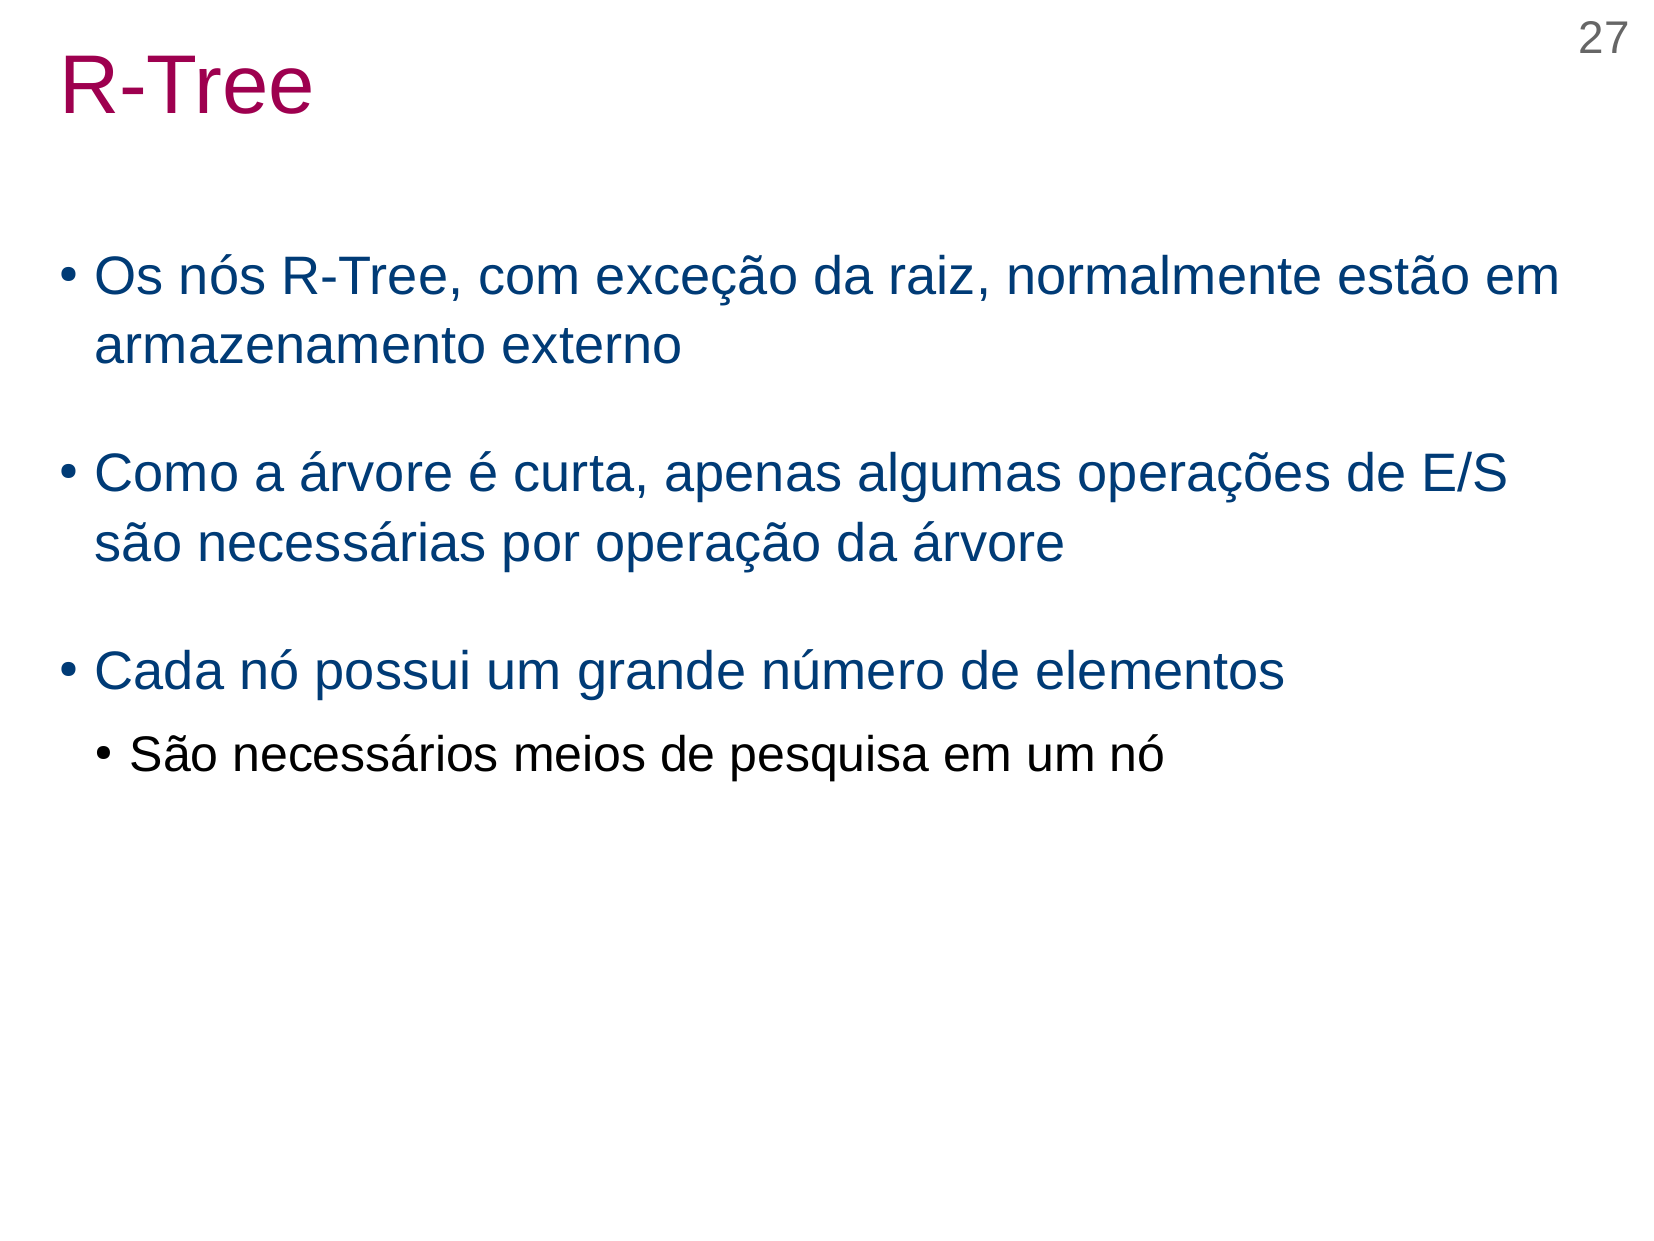

27
# R-Tree
Os nós R-Tree, com exceção da raiz, normalmente estão em armazenamento externo
Como a árvore é curta, apenas algumas operações de E/S são necessárias por operação da árvore
Cada nó possui um grande número de elementos
São necessários meios de pesquisa em um nó